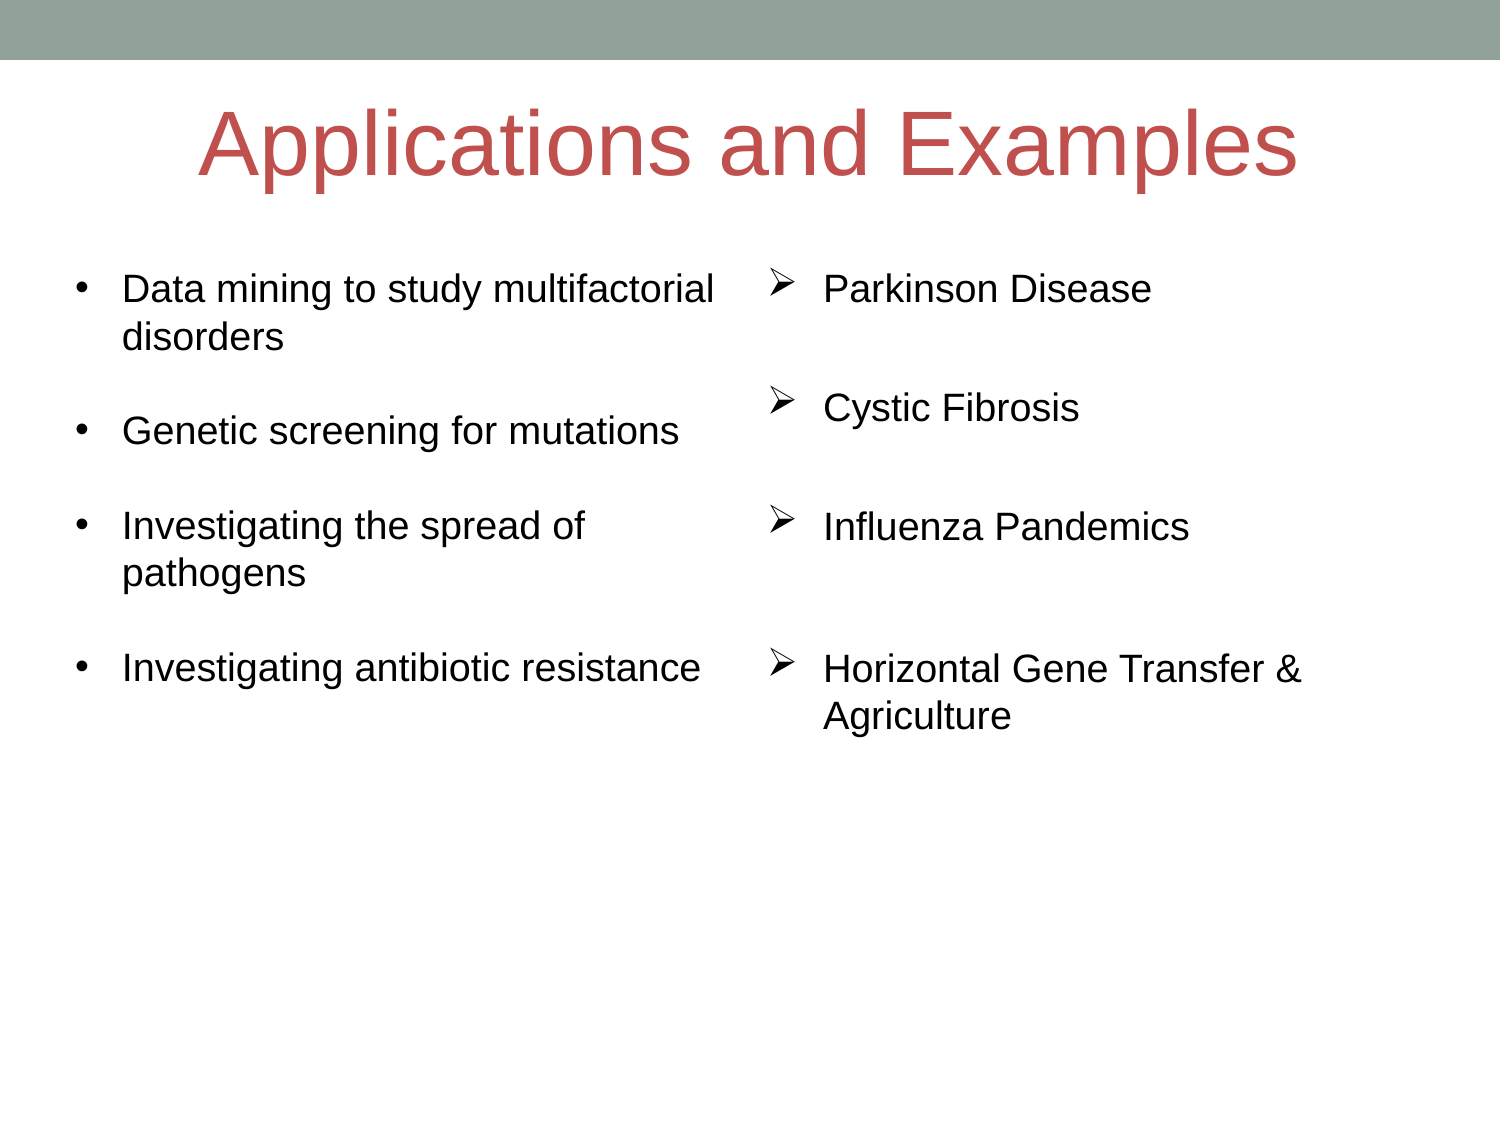

# Applications and Examples
Data mining to study multifactorial disorders
Genetic screening for mutations
Investigating the spread of pathogens
Investigating antibiotic resistance
Parkinson Disease
Cystic Fibrosis
Influenza Pandemics
Horizontal Gene Transfer & Agriculture